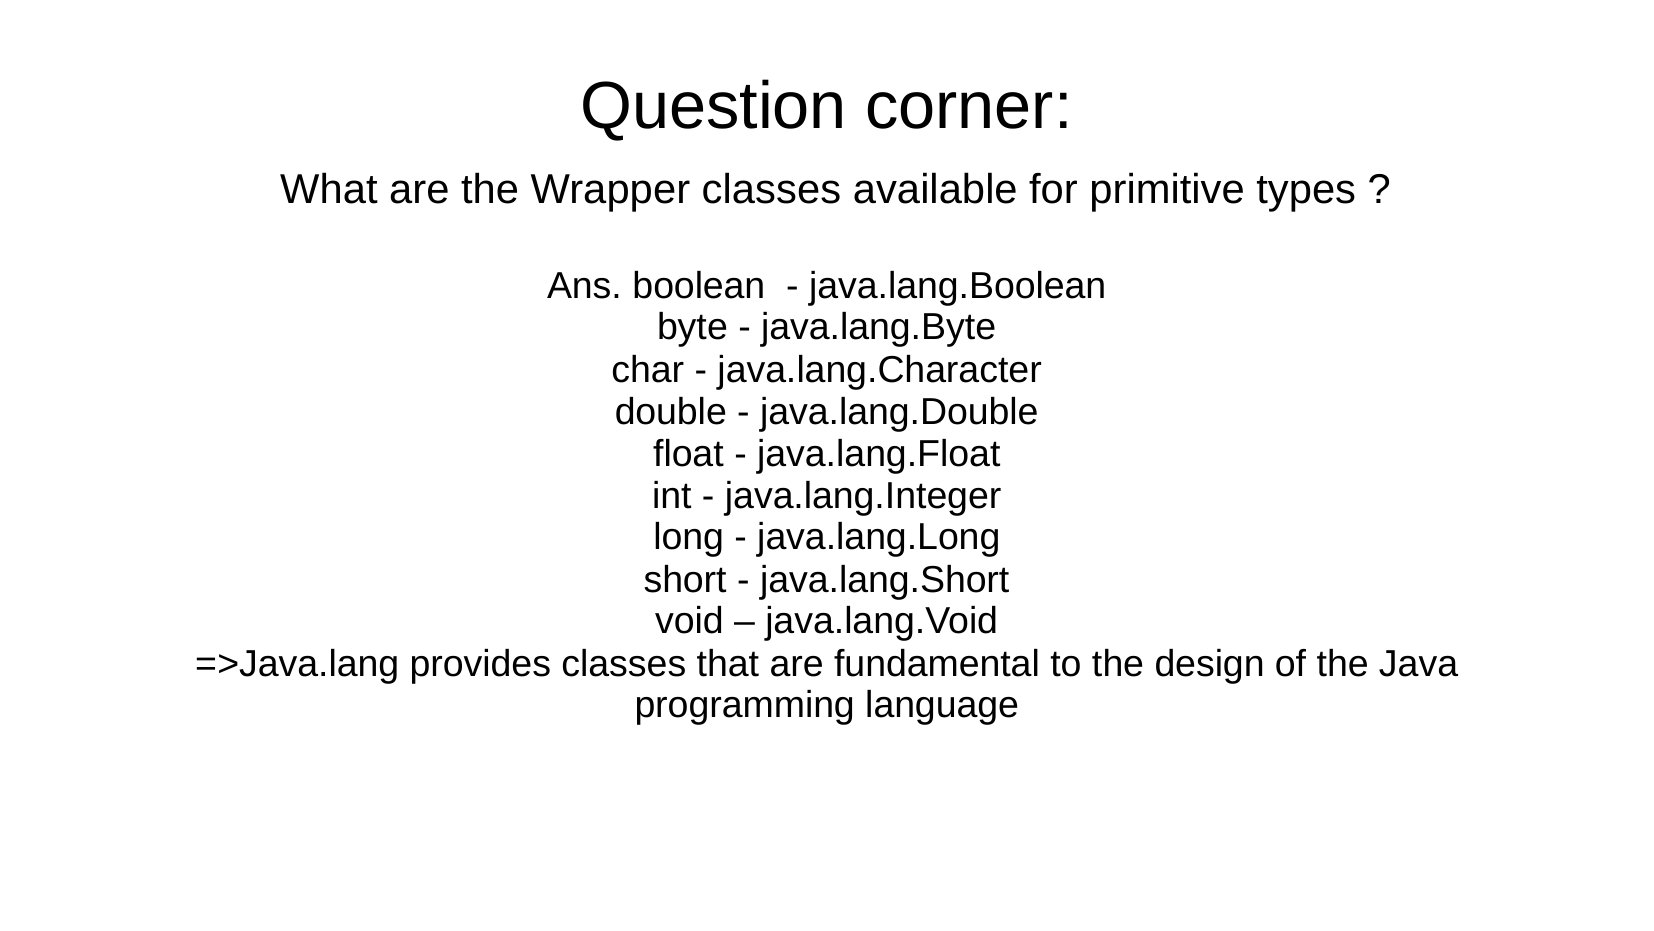

# Question corner:
 What are the Wrapper classes available for primitive types ?
Ans. boolean - java.lang.Boolean
byte - java.lang.Byte
char - java.lang.Character
double - java.lang.Double
float - java.lang.Float
int - java.lang.Integer
long - java.lang.Long
short - java.lang.Short
void – java.lang.Void
=>Java.lang provides classes that are fundamental to the design of the Java programming language